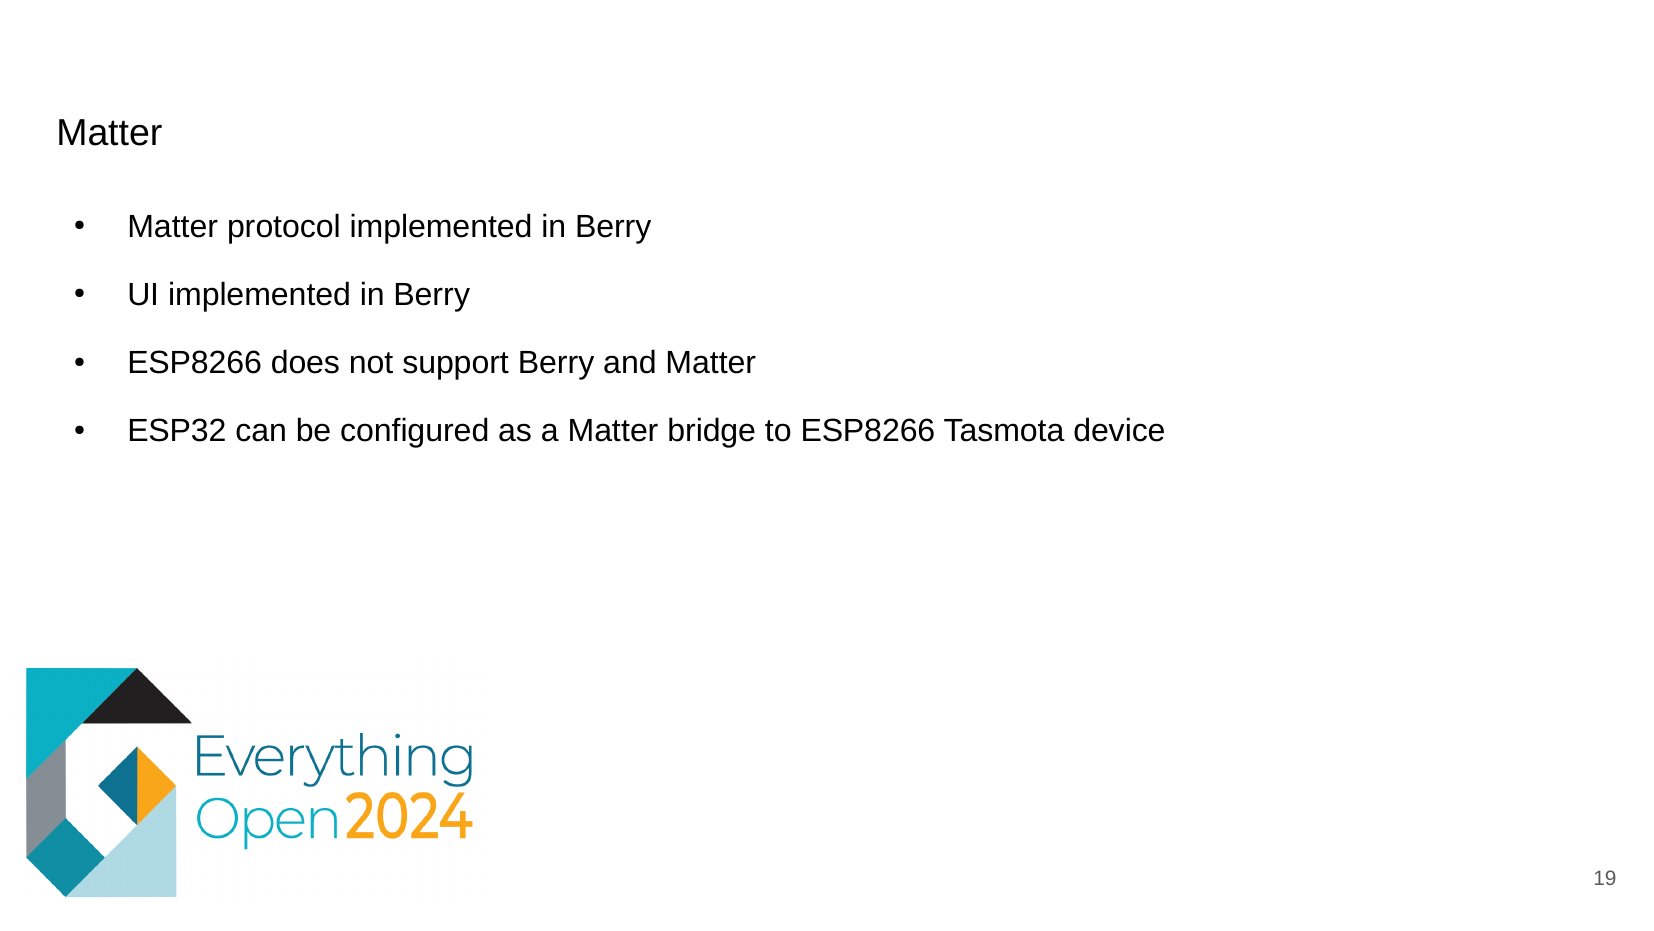

# Matter
Matter protocol implemented in Berry
UI implemented in Berry
ESP8266 does not support Berry and Matter
ESP32 can be configured as a Matter bridge to ESP8266 Tasmota device
19